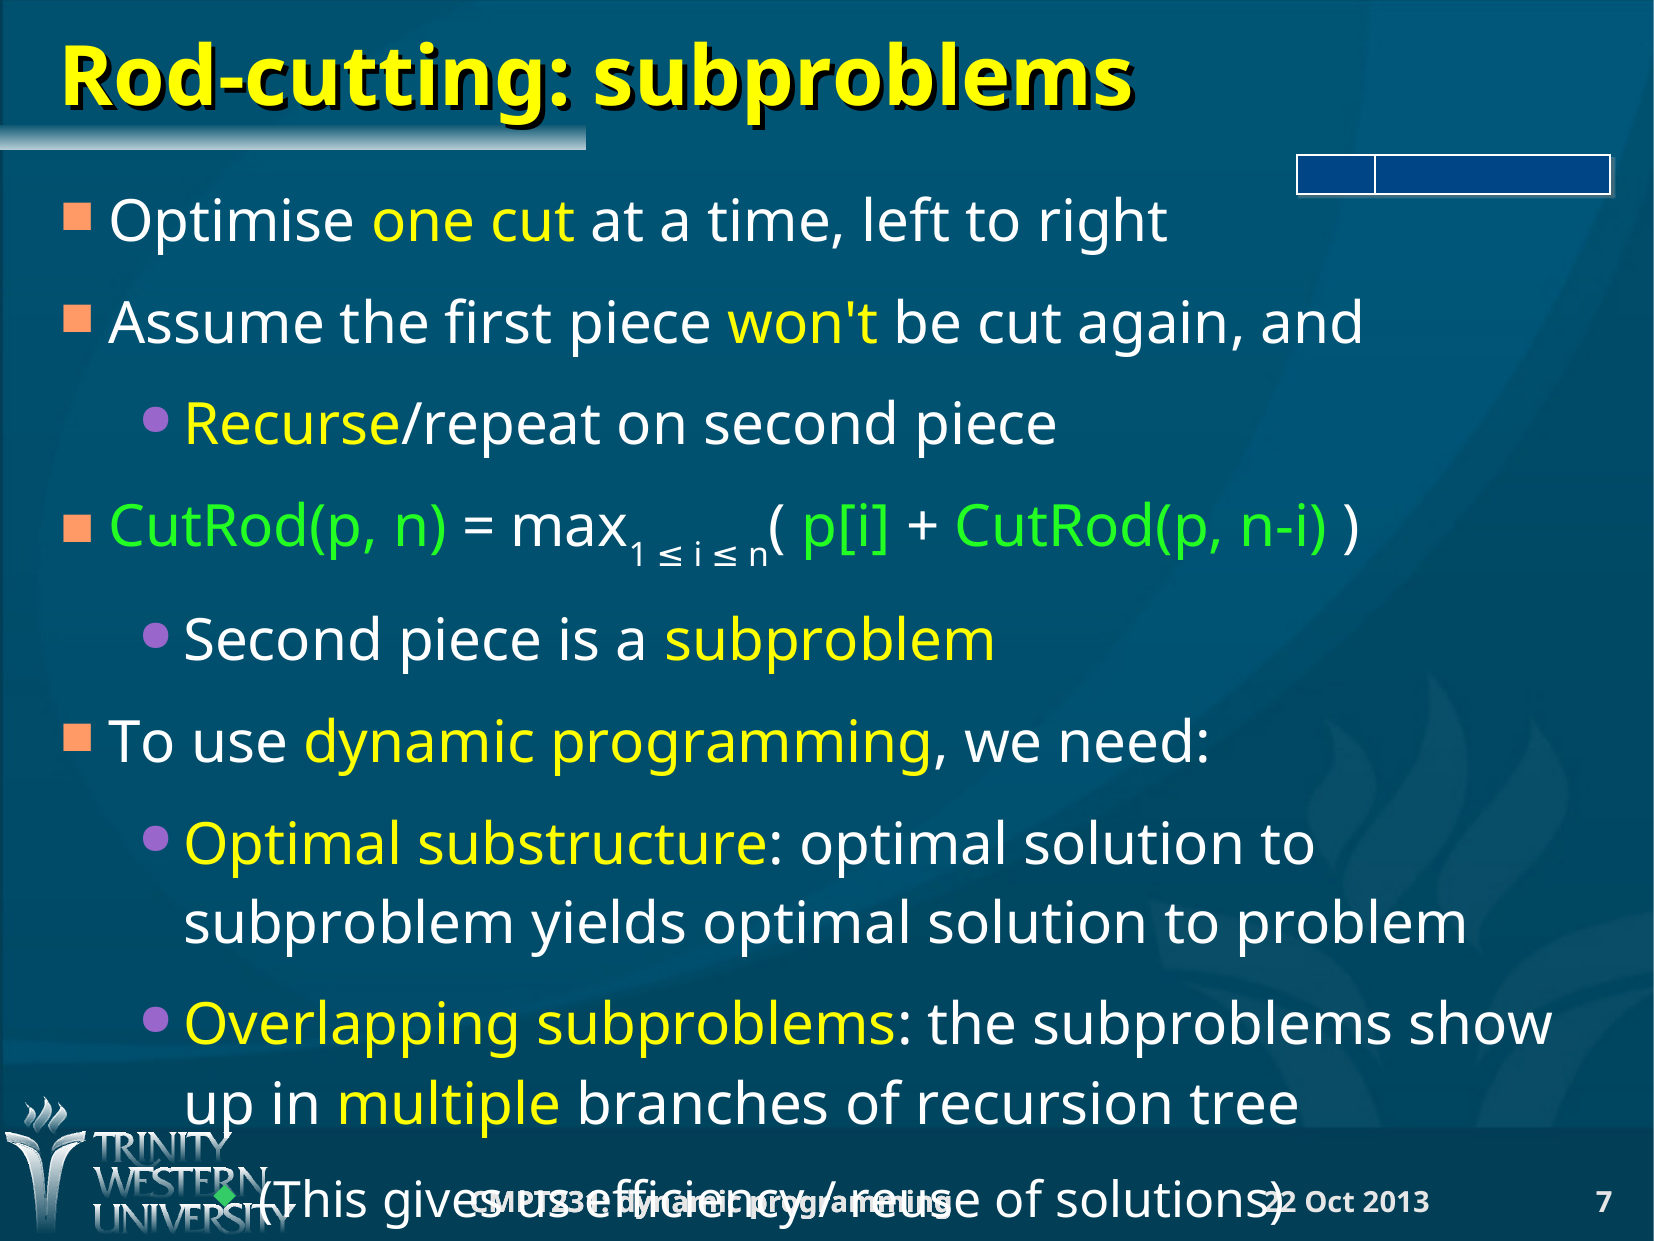

# Rod-cutting: subproblems
| | |
| --- | --- |
Optimise one cut at a time, left to right
Assume the first piece won't be cut again, and
Recurse/repeat on second piece
CutRod(p, n) = max1 ≤ i ≤ n( p[i] + CutRod(p, n-i) )
Second piece is a subproblem
To use dynamic programming, we need:
Optimal substructure: optimal solution to subproblem yields optimal solution to problem
Overlapping subproblems: the subproblems show up in multiple branches of recursion tree
(This gives us efficiency / reuse of solutions)
CMPT231: dynamic programming
22 Oct 2013
7